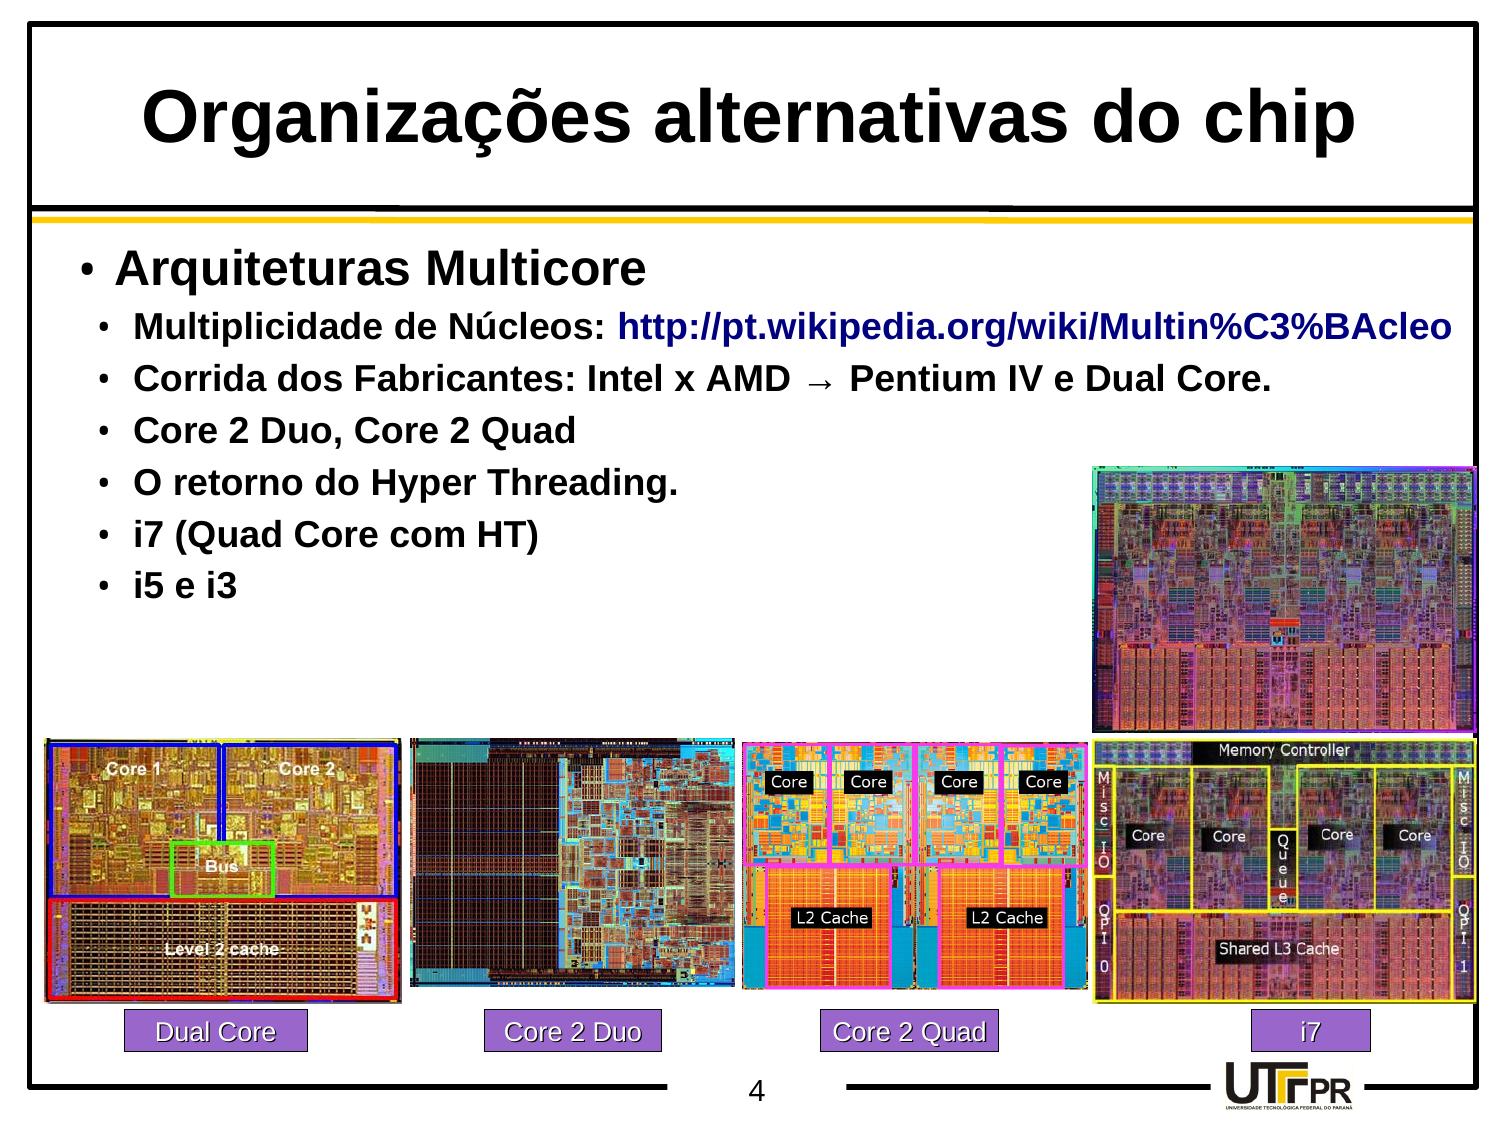

Organizações alternativas do chip
# Arquiteturas Multicore
Multiplicidade de Núcleos: http://pt.wikipedia.org/wiki/Multin%C3%BAcleo
Corrida dos Fabricantes: Intel x AMD → Pentium IV e Dual Core.
Core 2 Duo, Core 2 Quad
O retorno do Hyper Threading.
i7 (Quad Core com HT)
i5 e i3
Dual Core
Core 2 Duo
Core 2 Quad
i7